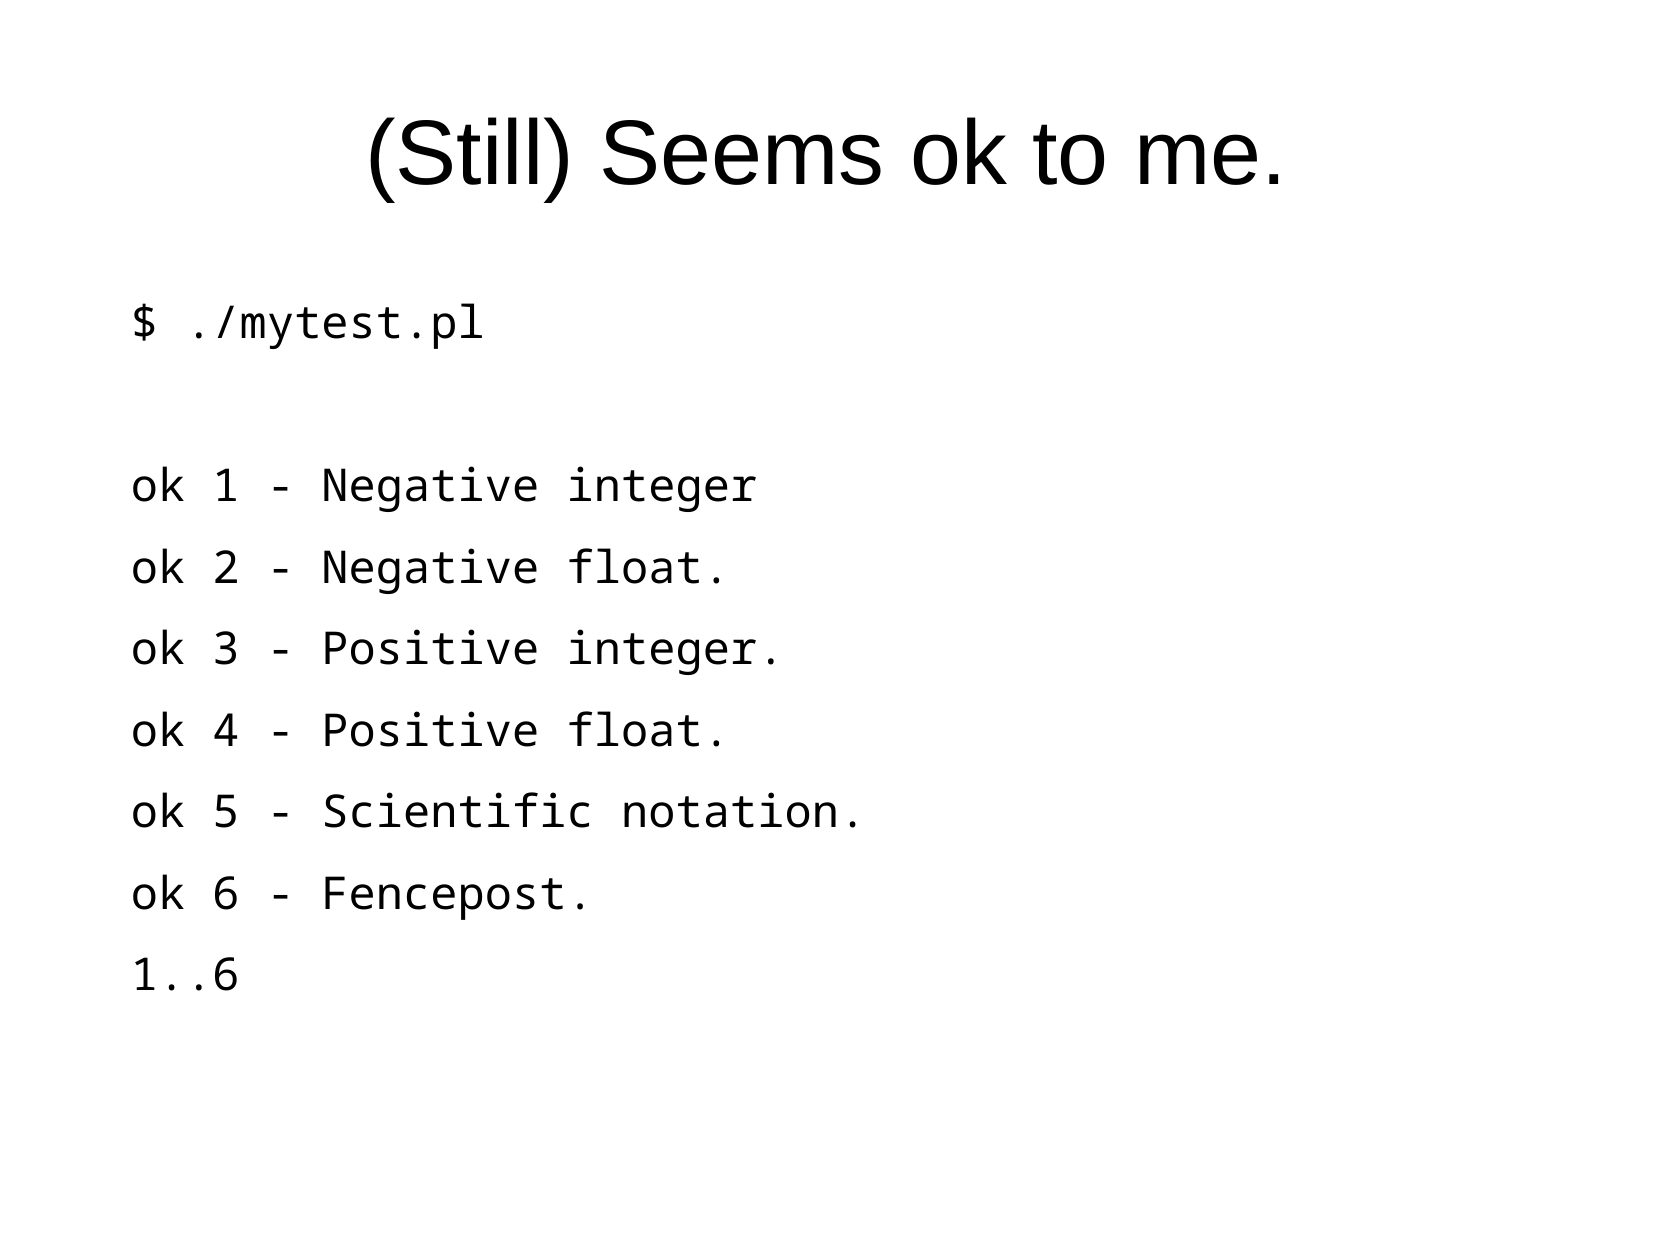

# (Still) Seems ok to me.
$ ./mytest.pl
ok 1 - Negative integer
ok 2 - Negative float.
ok 3 - Positive integer.
ok 4 - Positive float.
ok 5 - Scientific notation.
ok 6 - Fencepost.
1..6